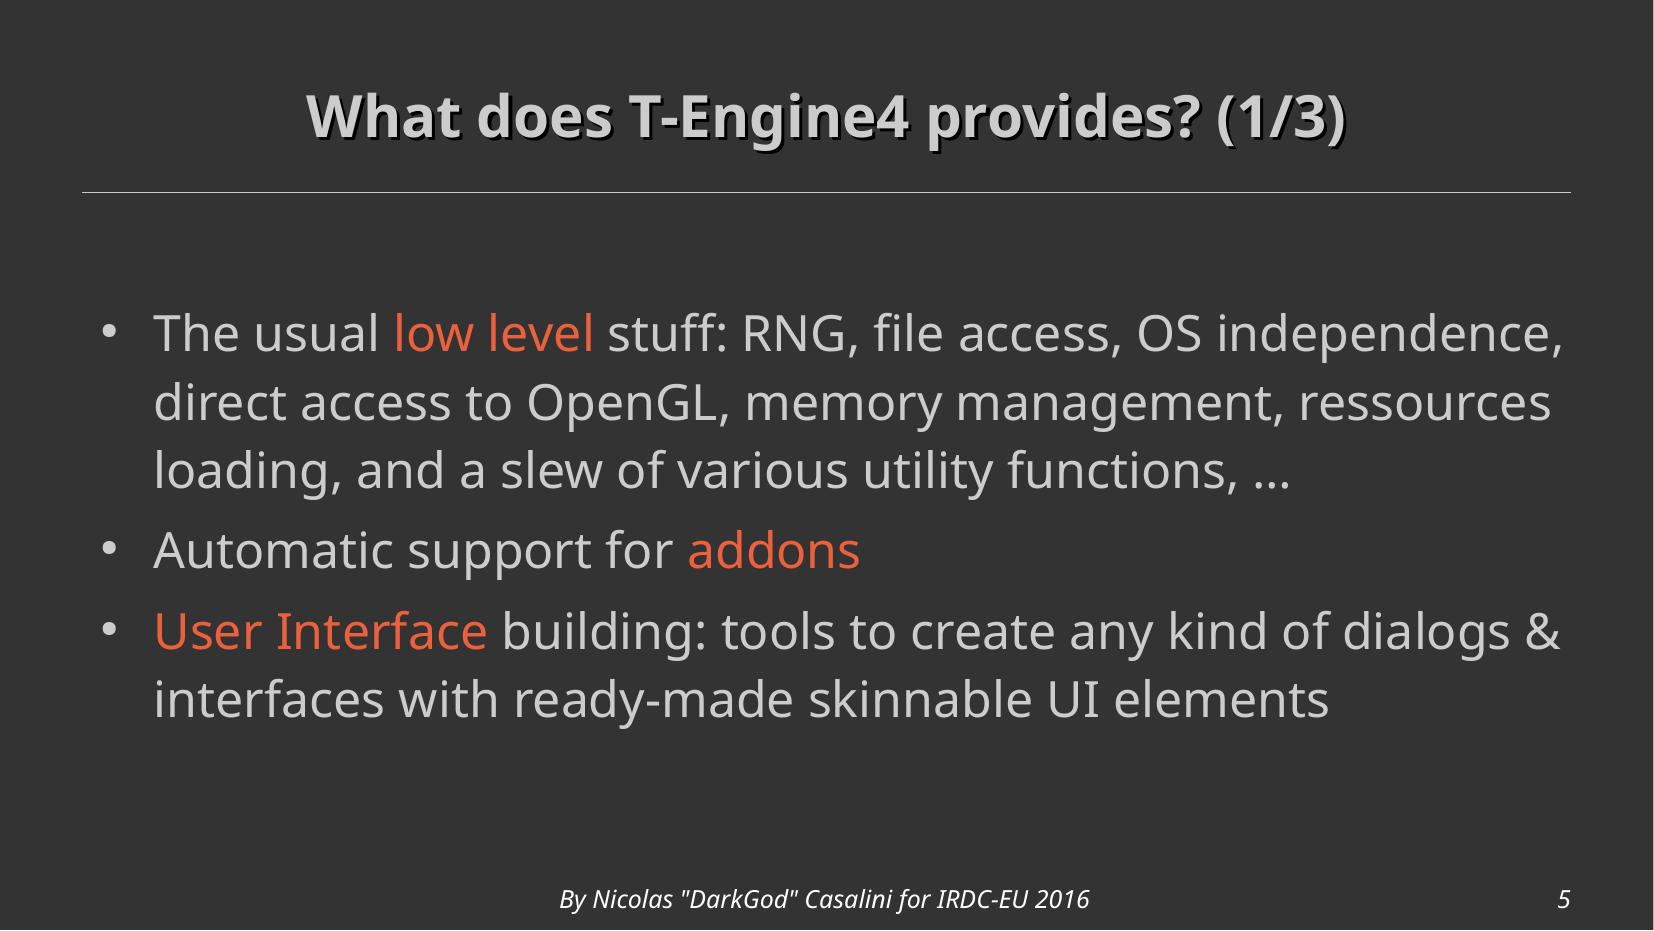

# What does T-Engine4 provides? (1/3)
The usual low level stuff: RNG, file access, OS independence, direct access to OpenGL, memory management, ressources loading, and a slew of various utility functions, …
Automatic support for addons
User Interface building: tools to create any kind of dialogs & interfaces with ready-made skinnable UI elements
By Nicolas "DarkGod" Casalini for IRDC-EU 2016
5